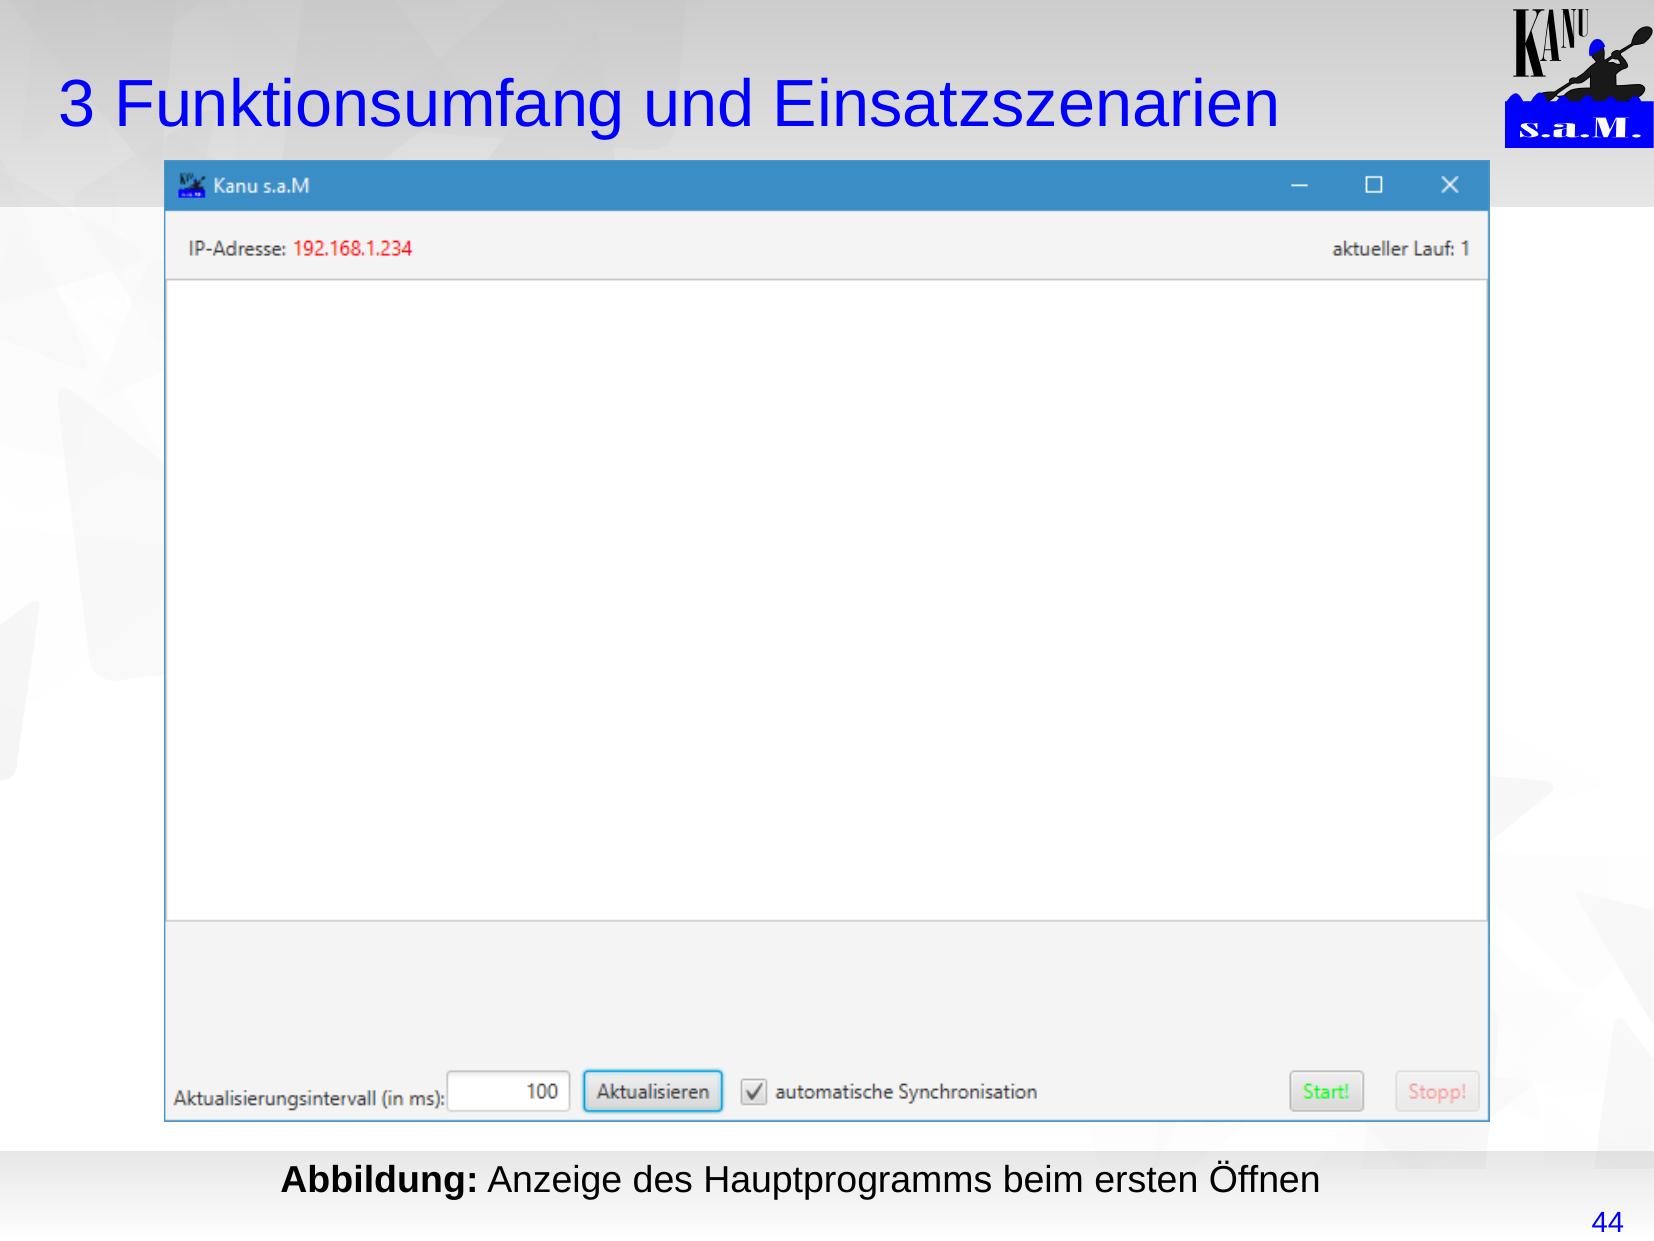

# 3 Funktionsumfang und Einsatzszenarien
Abbildung: Anzeige des Hauptprogramms beim ersten Öffnen
44